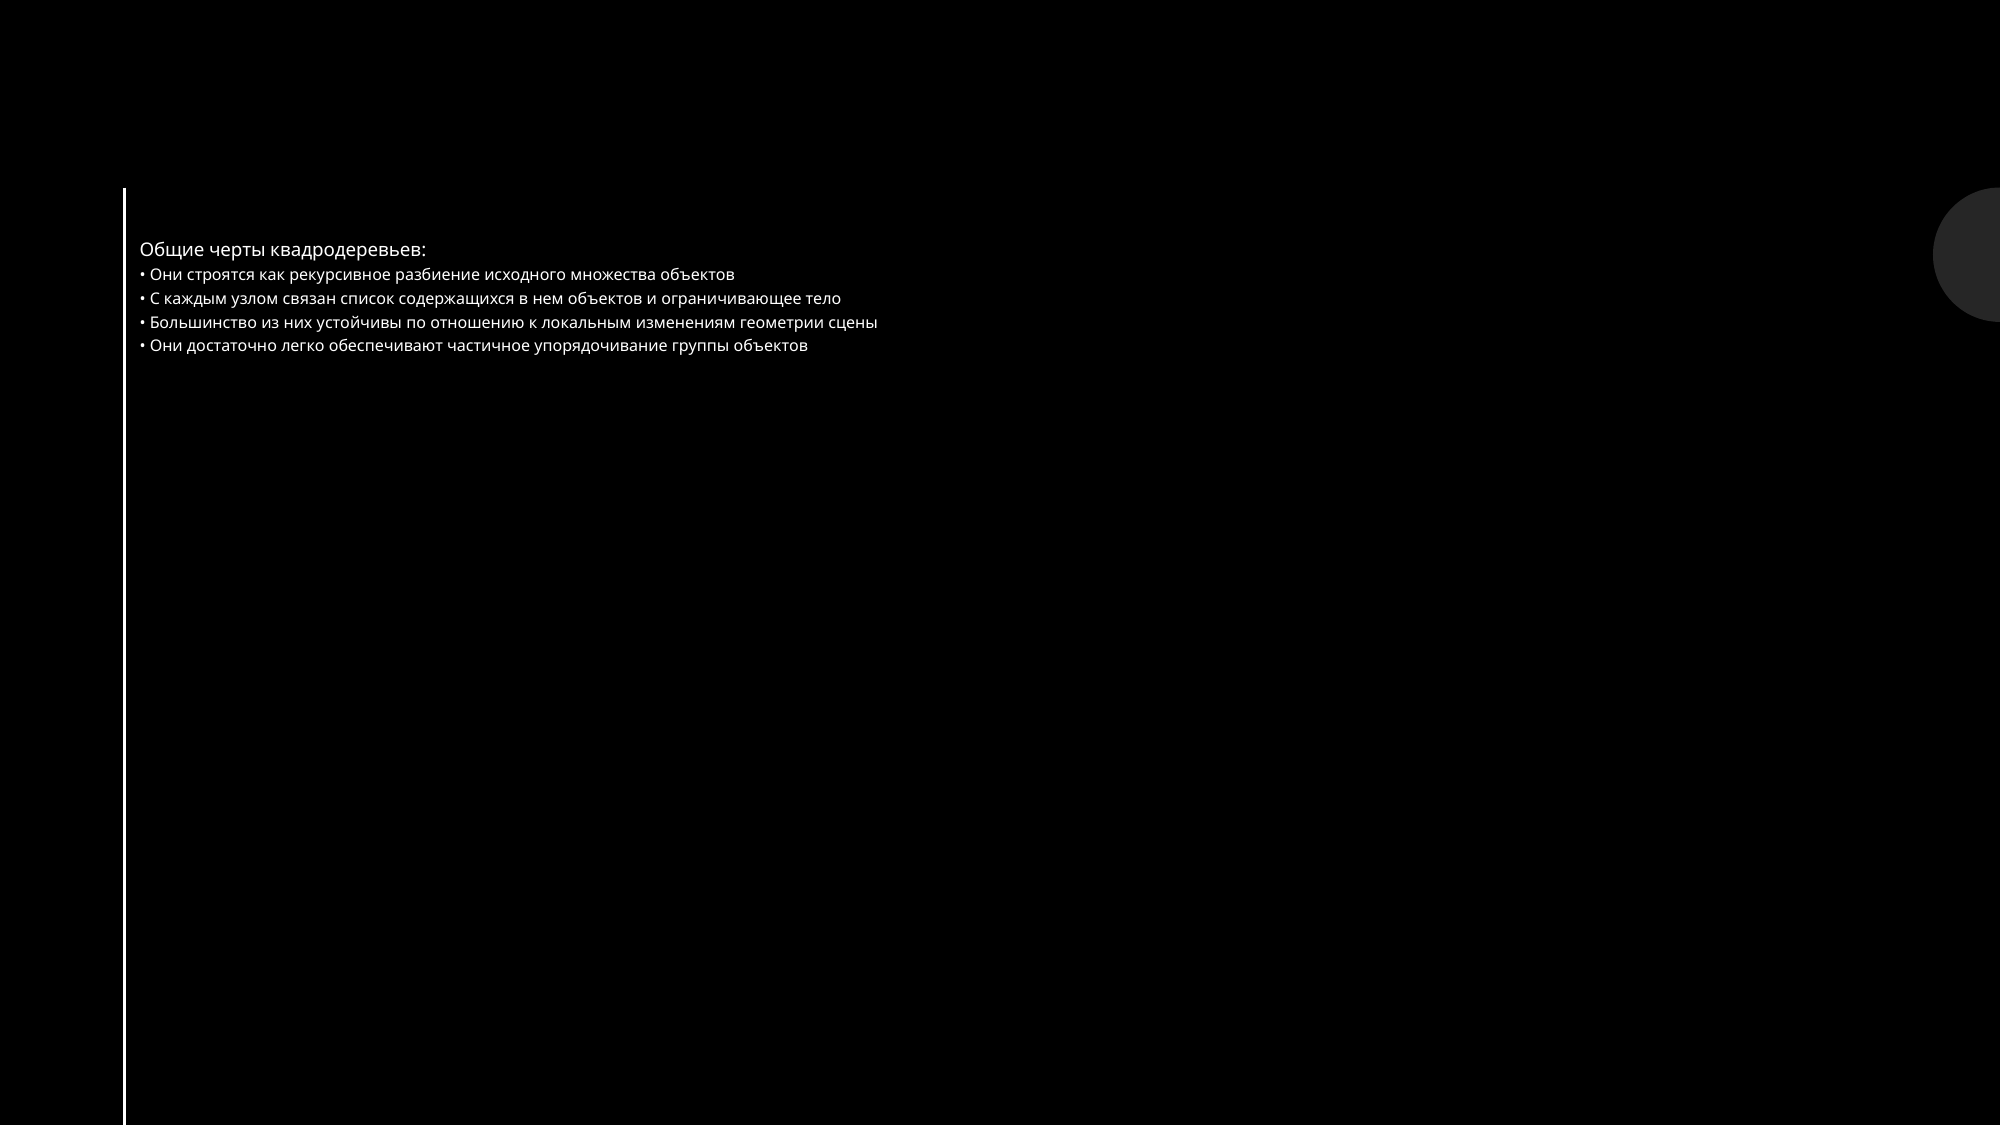

# Общие черты квадродеревьев:
• Они строятся как рекурсивное разбиение исходного множества объектов
• С каждым узлом связан список содержащихся в нем объектов и ограничивающее тело
• Большинство из них устойчивы по отношению к локальным изменениям геометрии сцены
• Они достаточно легко обеспечивают частичное упорядочивание группы объектов